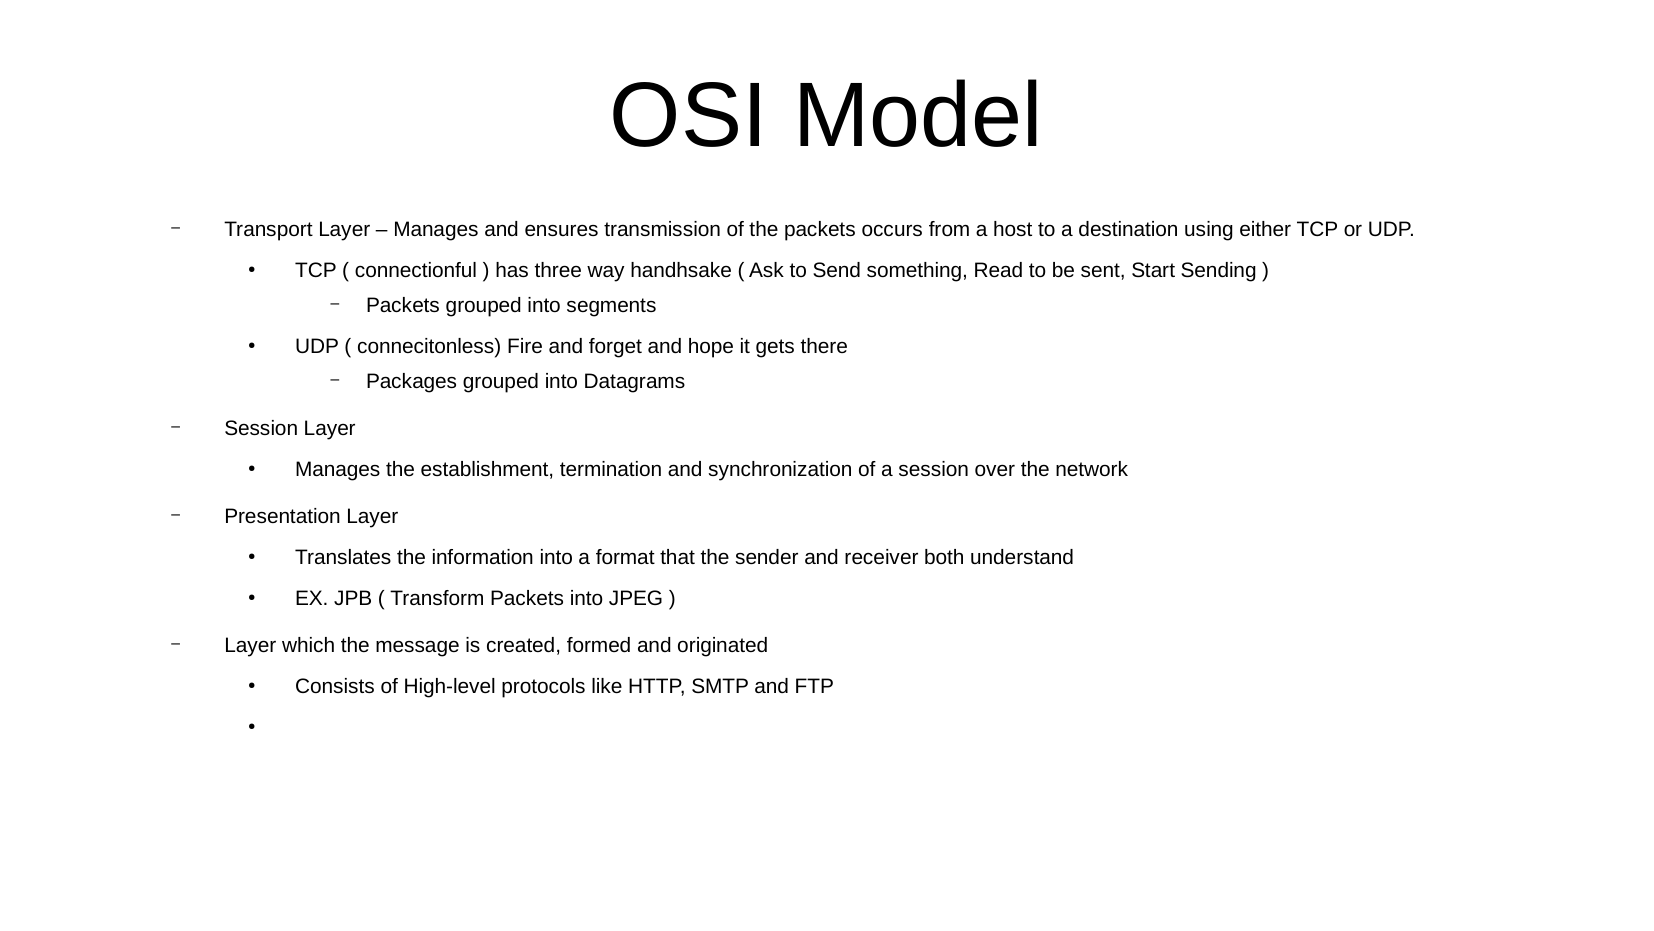

# OSI Model
Transport Layer – Manages and ensures transmission of the packets occurs from a host to a destination using either TCP or UDP.
TCP ( connectionful ) has three way handhsake ( Ask to Send something, Read to be sent, Start Sending )
Packets grouped into segments
UDP ( connecitonless) Fire and forget and hope it gets there
Packages grouped into Datagrams
Session Layer
Manages the establishment, termination and synchronization of a session over the network
Presentation Layer
Translates the information into a format that the sender and receiver both understand
EX. JPB ( Transform Packets into JPEG )
Layer which the message is created, formed and originated
Consists of High-level protocols like HTTP, SMTP and FTP